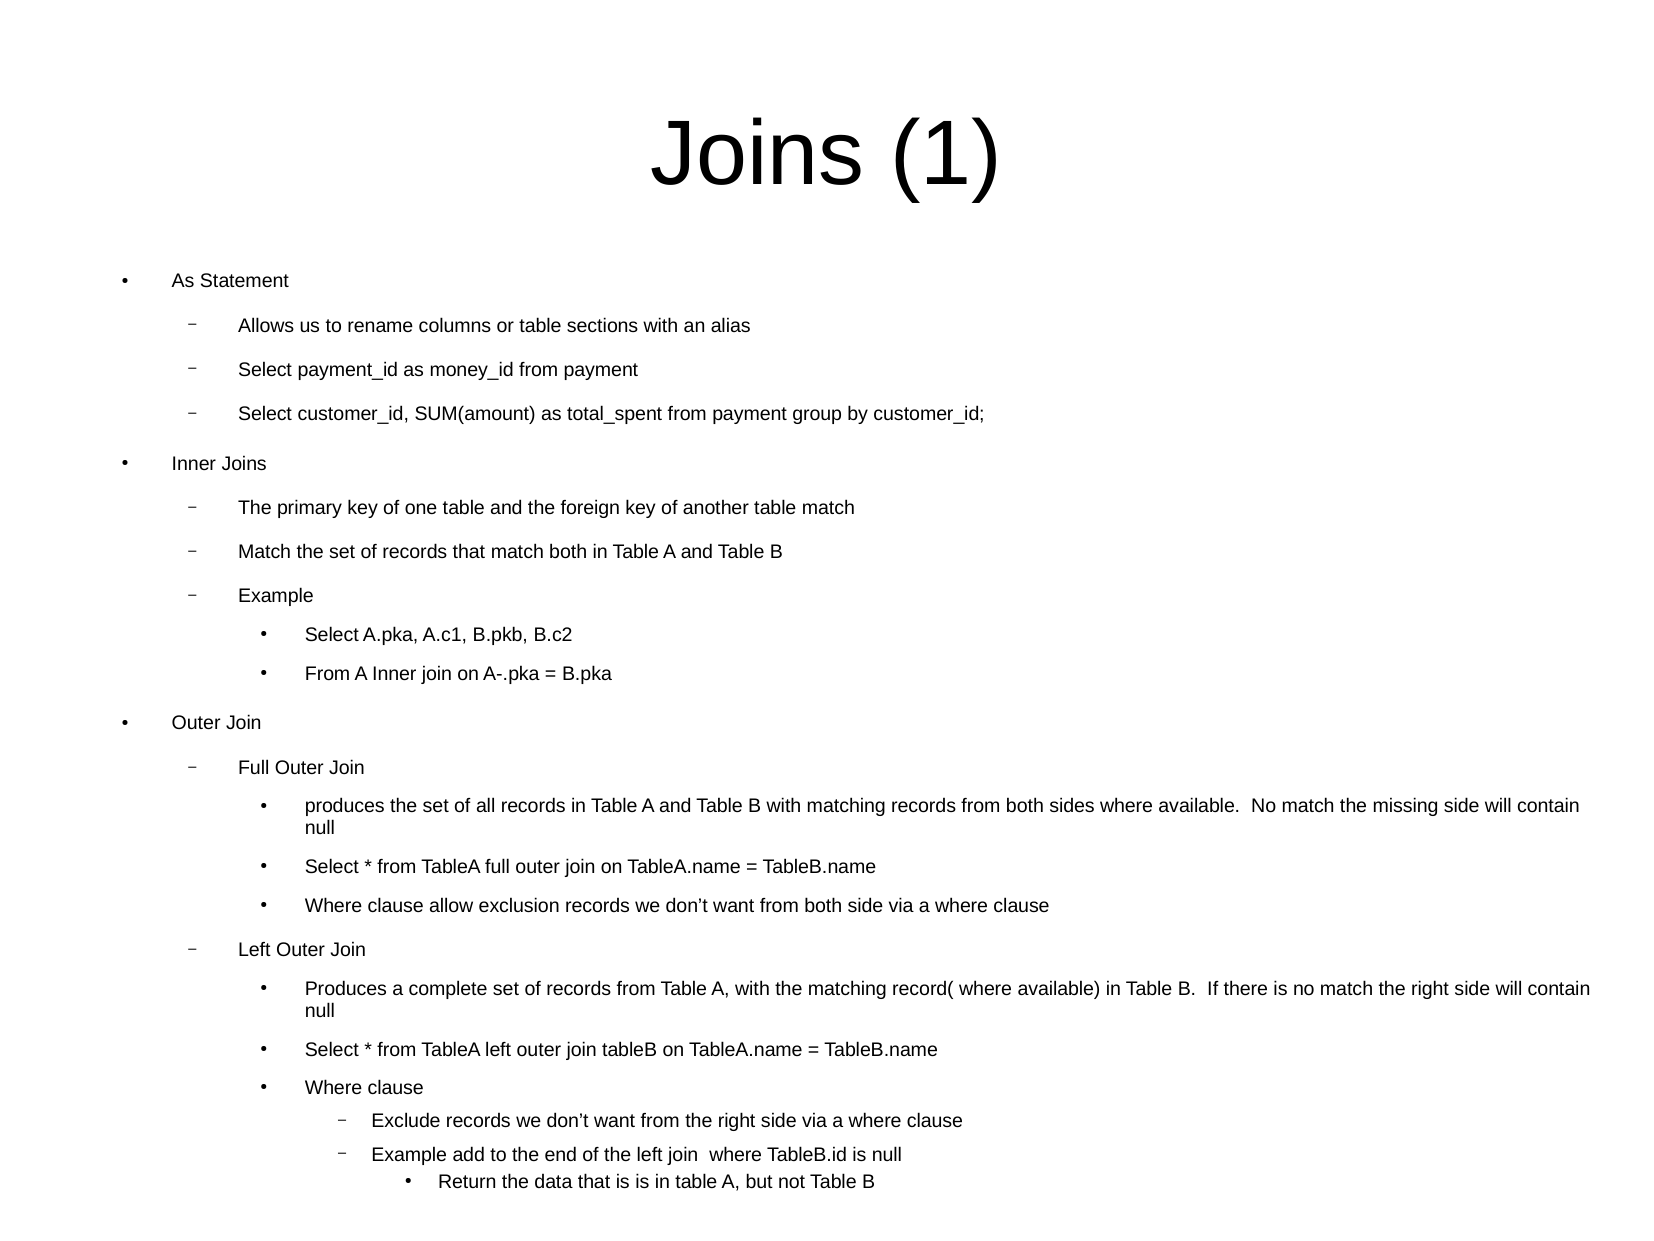

# Joins (1)
As Statement
Allows us to rename columns or table sections with an alias
Select payment_id as money_id from payment
Select customer_id, SUM(amount) as total_spent from payment group by customer_id;
Inner Joins
The primary key of one table and the foreign key of another table match
Match the set of records that match both in Table A and Table B
Example
Select A.pka, A.c1, B.pkb, B.c2
From A Inner join on A-.pka = B.pka
Outer Join
Full Outer Join
produces the set of all records in Table A and Table B with matching records from both sides where available. No match the missing side will contain null
Select * from TableA full outer join on TableA.name = TableB.name
Where clause allow exclusion records we don’t want from both side via a where clause
Left Outer Join
Produces a complete set of records from Table A, with the matching record( where available) in Table B. If there is no match the right side will contain null
Select * from TableA left outer join tableB on TableA.name = TableB.name
Where clause
Exclude records we don’t want from the right side via a where clause
Example add to the end of the left join where TableB.id is null
Return the data that is is in table A, but not Table B